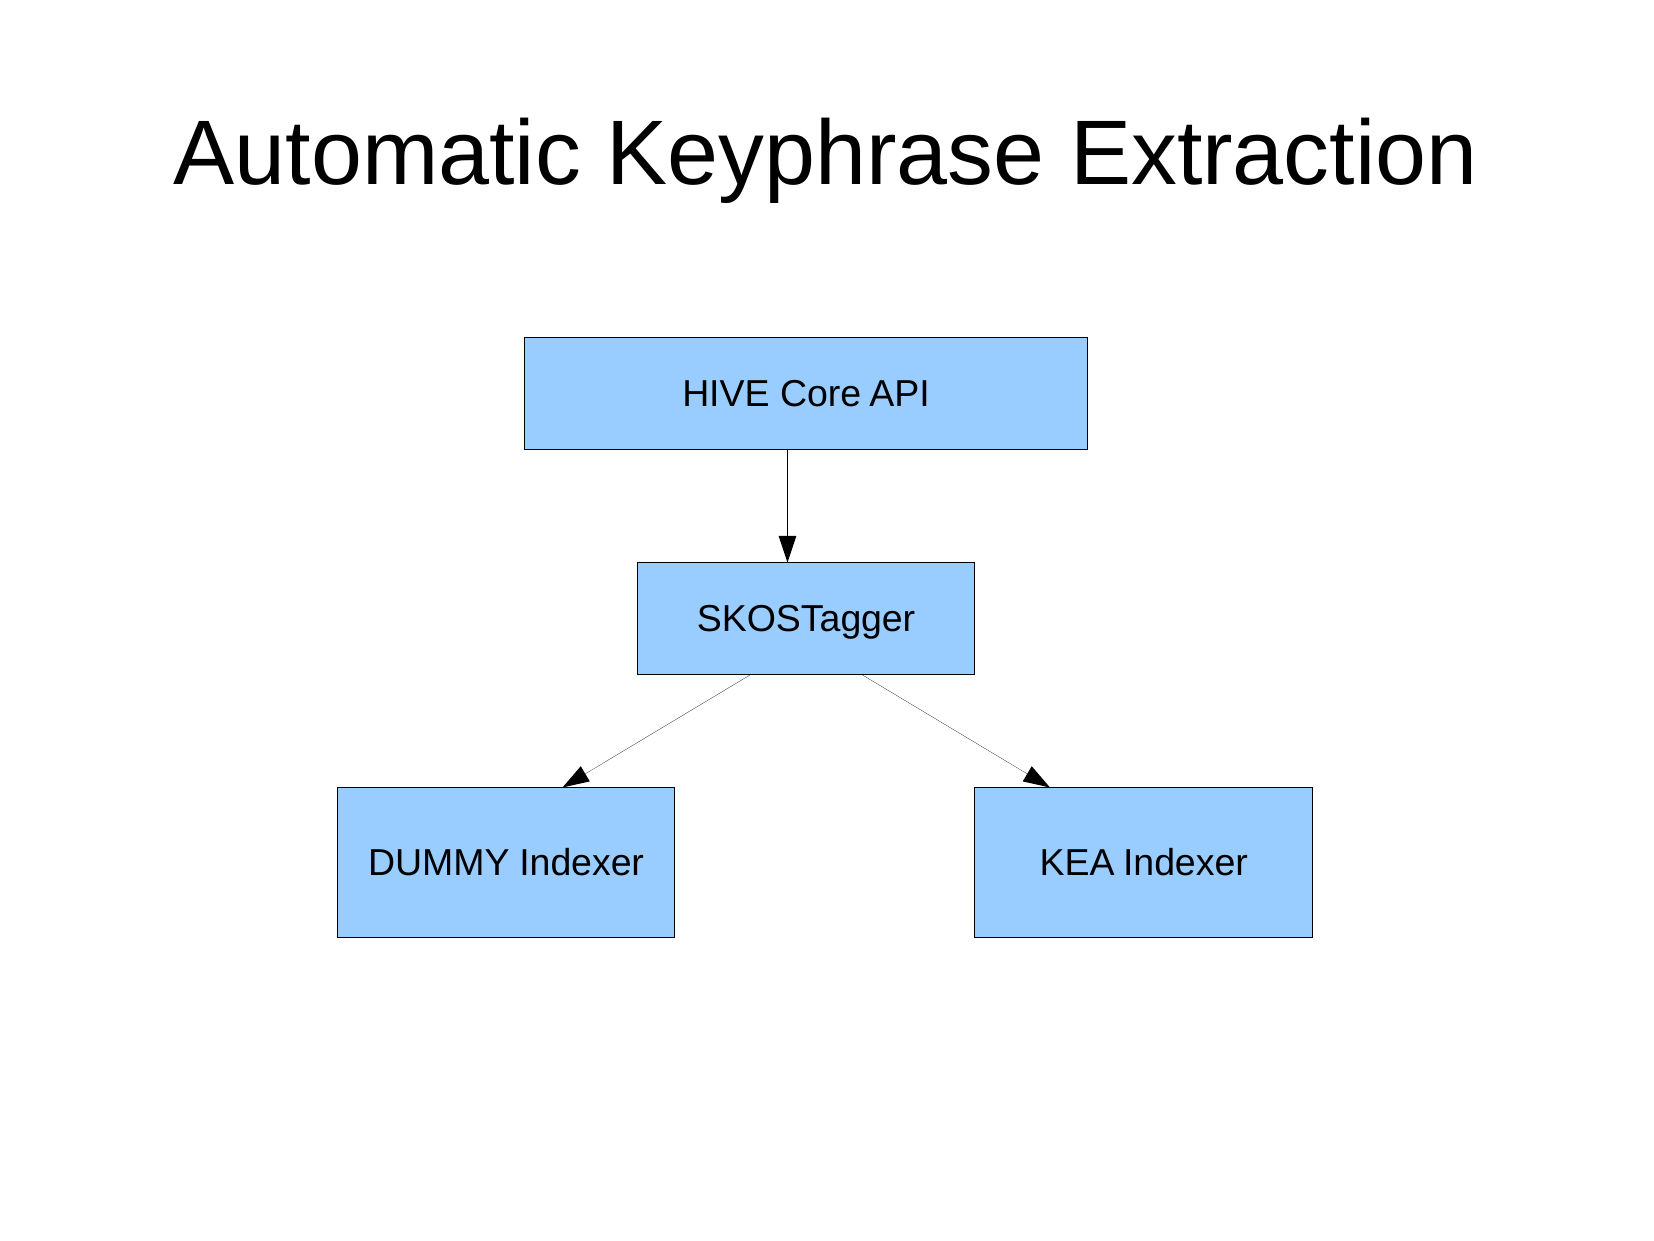

# Automatic Keyphrase Extraction
HIVE Core API
SKOSTagger
DUMMY Indexer
KEA Indexer